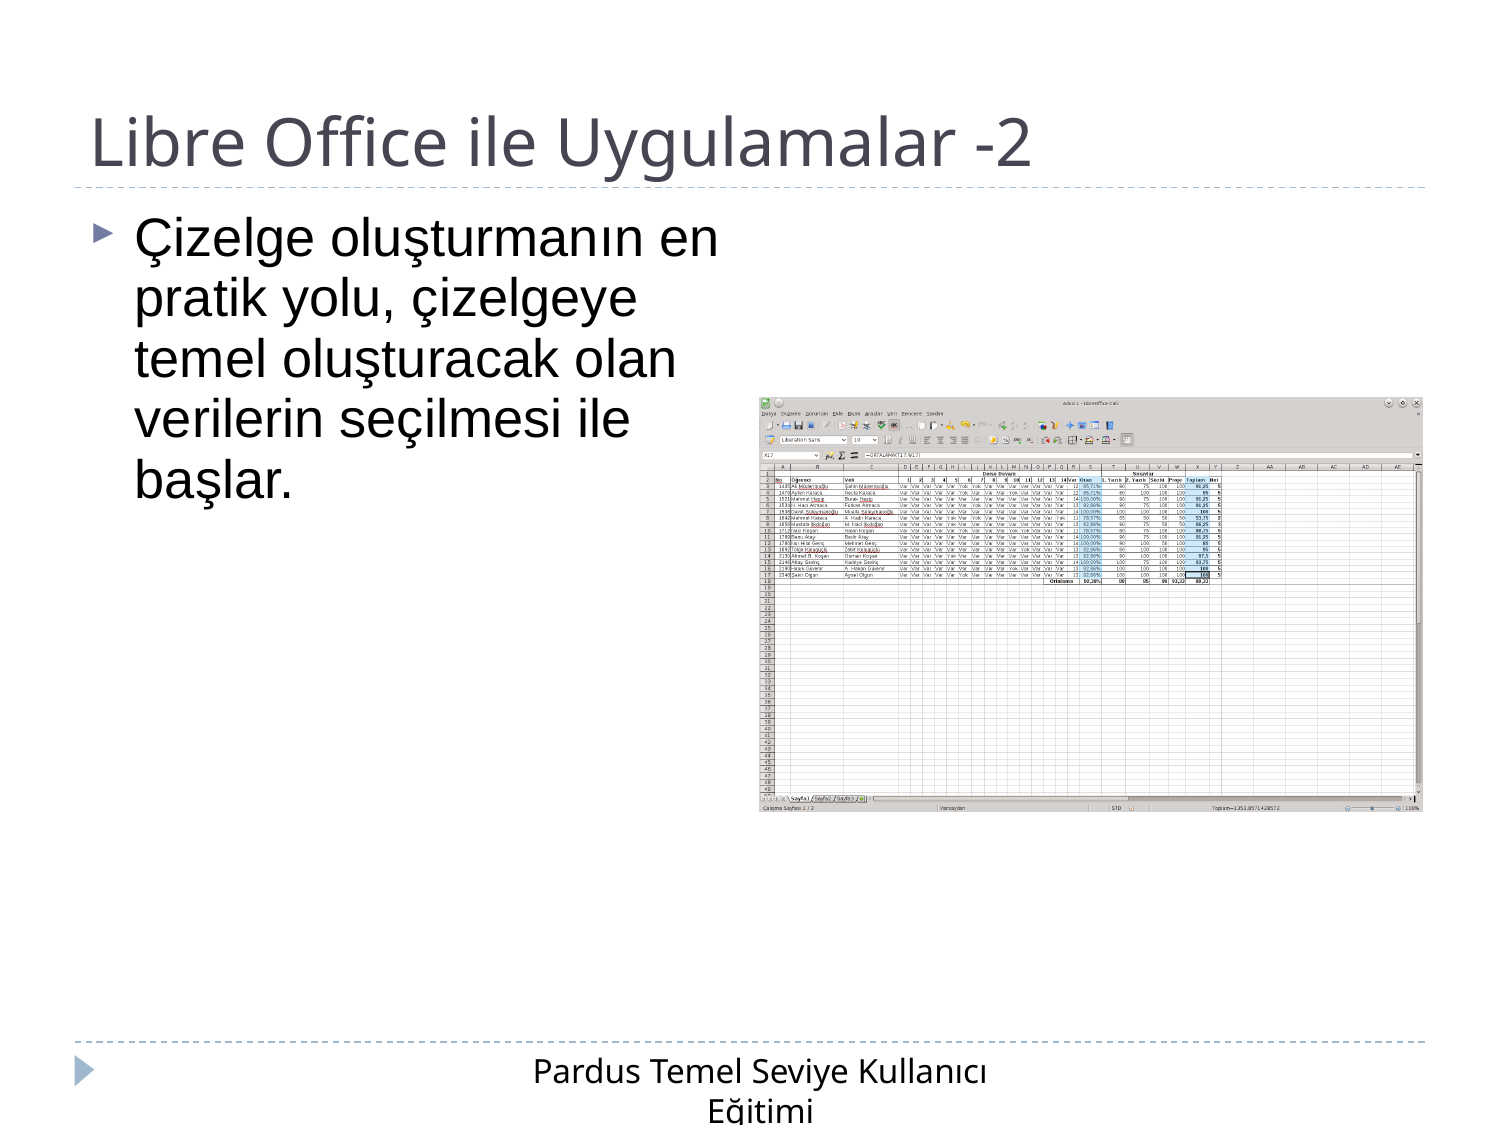

# Libre Office ile Uygulamalar -2
Çizelge oluşturmanın en pratik yolu, çizelgeye temel oluşturacak olan verilerin seçilmesi ile başlar.